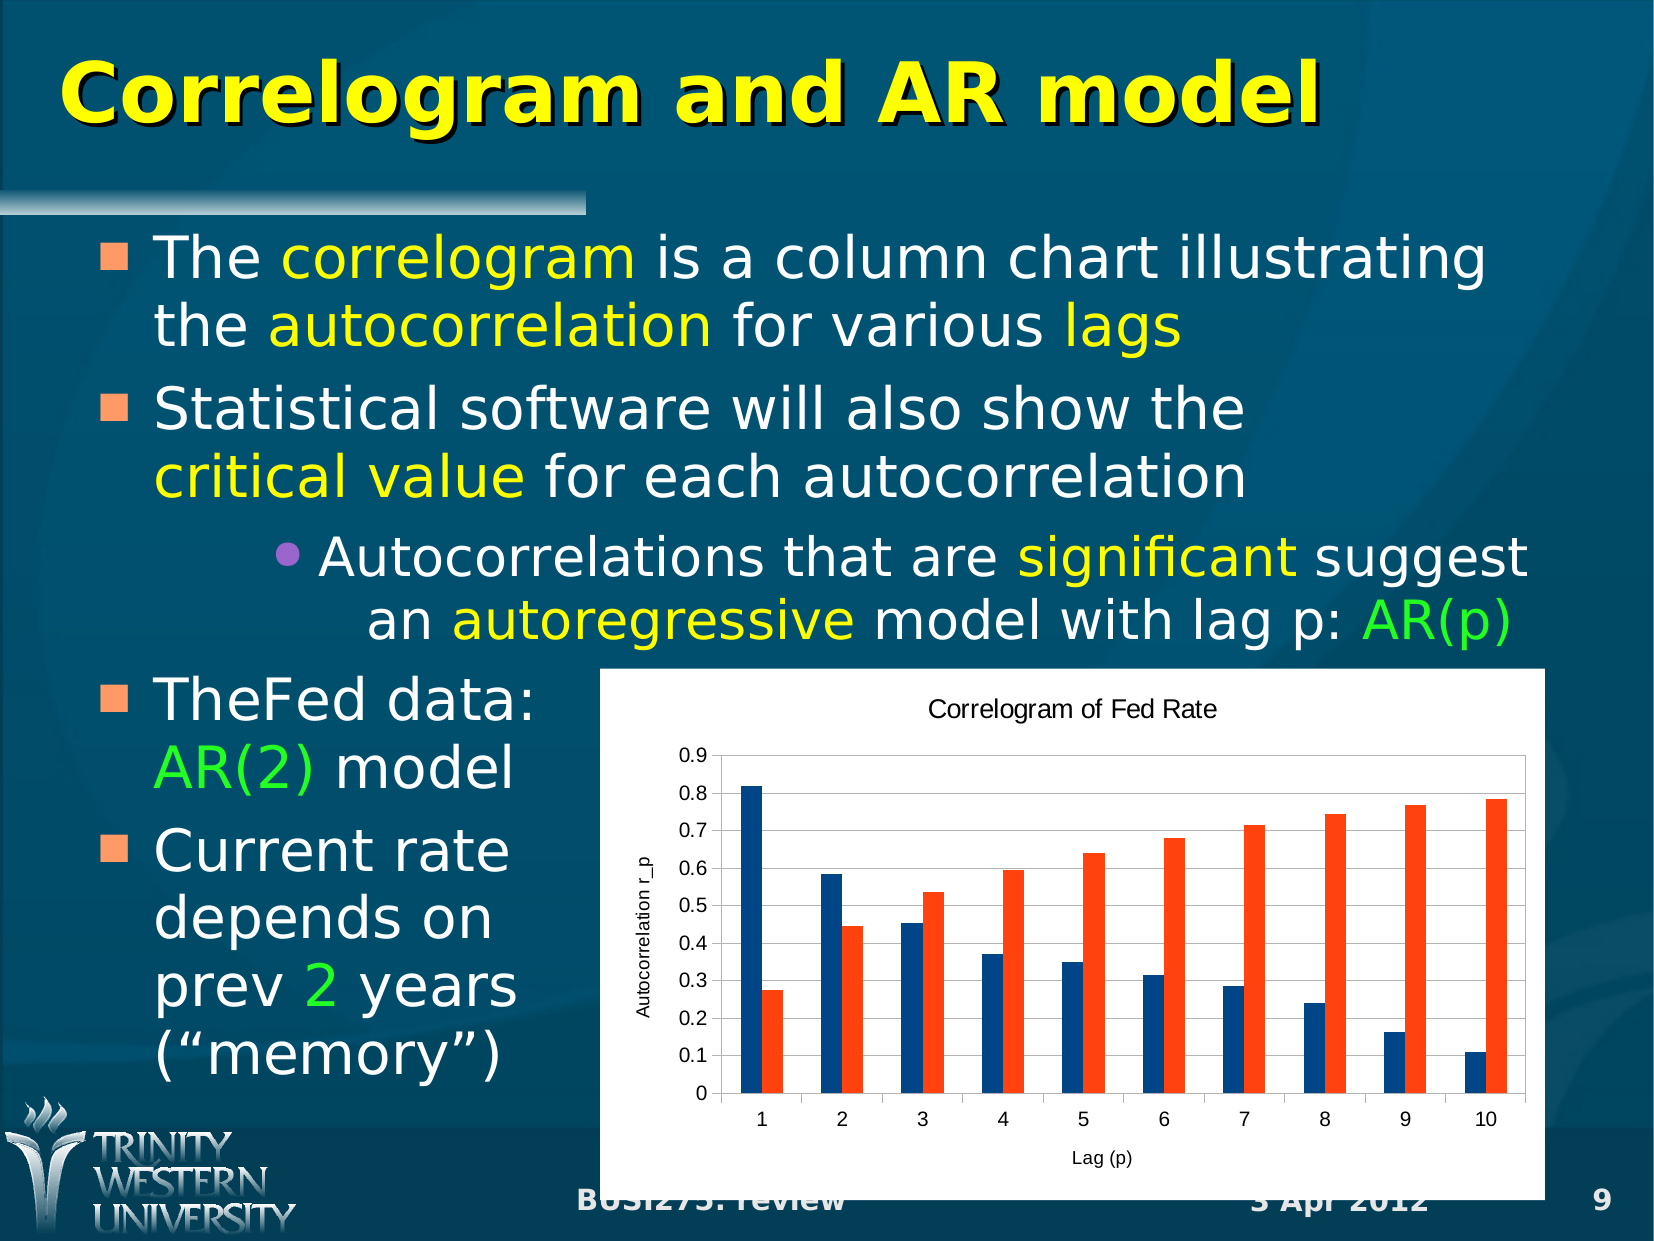

# Correlogram and AR model
The correlogram is a column chart illustrating the autocorrelation for various lags
Statistical software will also show the
critical value for each autocorrelation
Autocorrelations that are significant suggest an autoregressive model with lag p: AR(p)
TheFed data:
AR(2) model
Current rate
depends on
prev 2 years
(“memory”)
### Chart: Correlogram of Fed Rate
| Category | AutoCorr | Crit. Val |
|---|---|---|
| 1 | 0.818050436205573 | 0.274449853296362 |
| 2 | 0.583168946972116 | 0.445598802858674 |
| 3 | 0.452434844298576 | 0.535172904791382 |
| 4 | 0.371369662157745 | 0.595455528146398 |
| 5 | 0.350447871165735 | 0.640712442227378 |
| 6 | 0.314717862849027 | 0.680665709991066 |
| 7 | 0.286131041168992 | 0.714644401730782 |
| 8 | 0.241582157286239 | 0.744191479828666 |
| 9 | 0.163759517472726 | 0.76825400095546 |
| 10 | 0.110291931627857 | 0.784145289595359 |BUSI275: review
3 Apr 2012
9